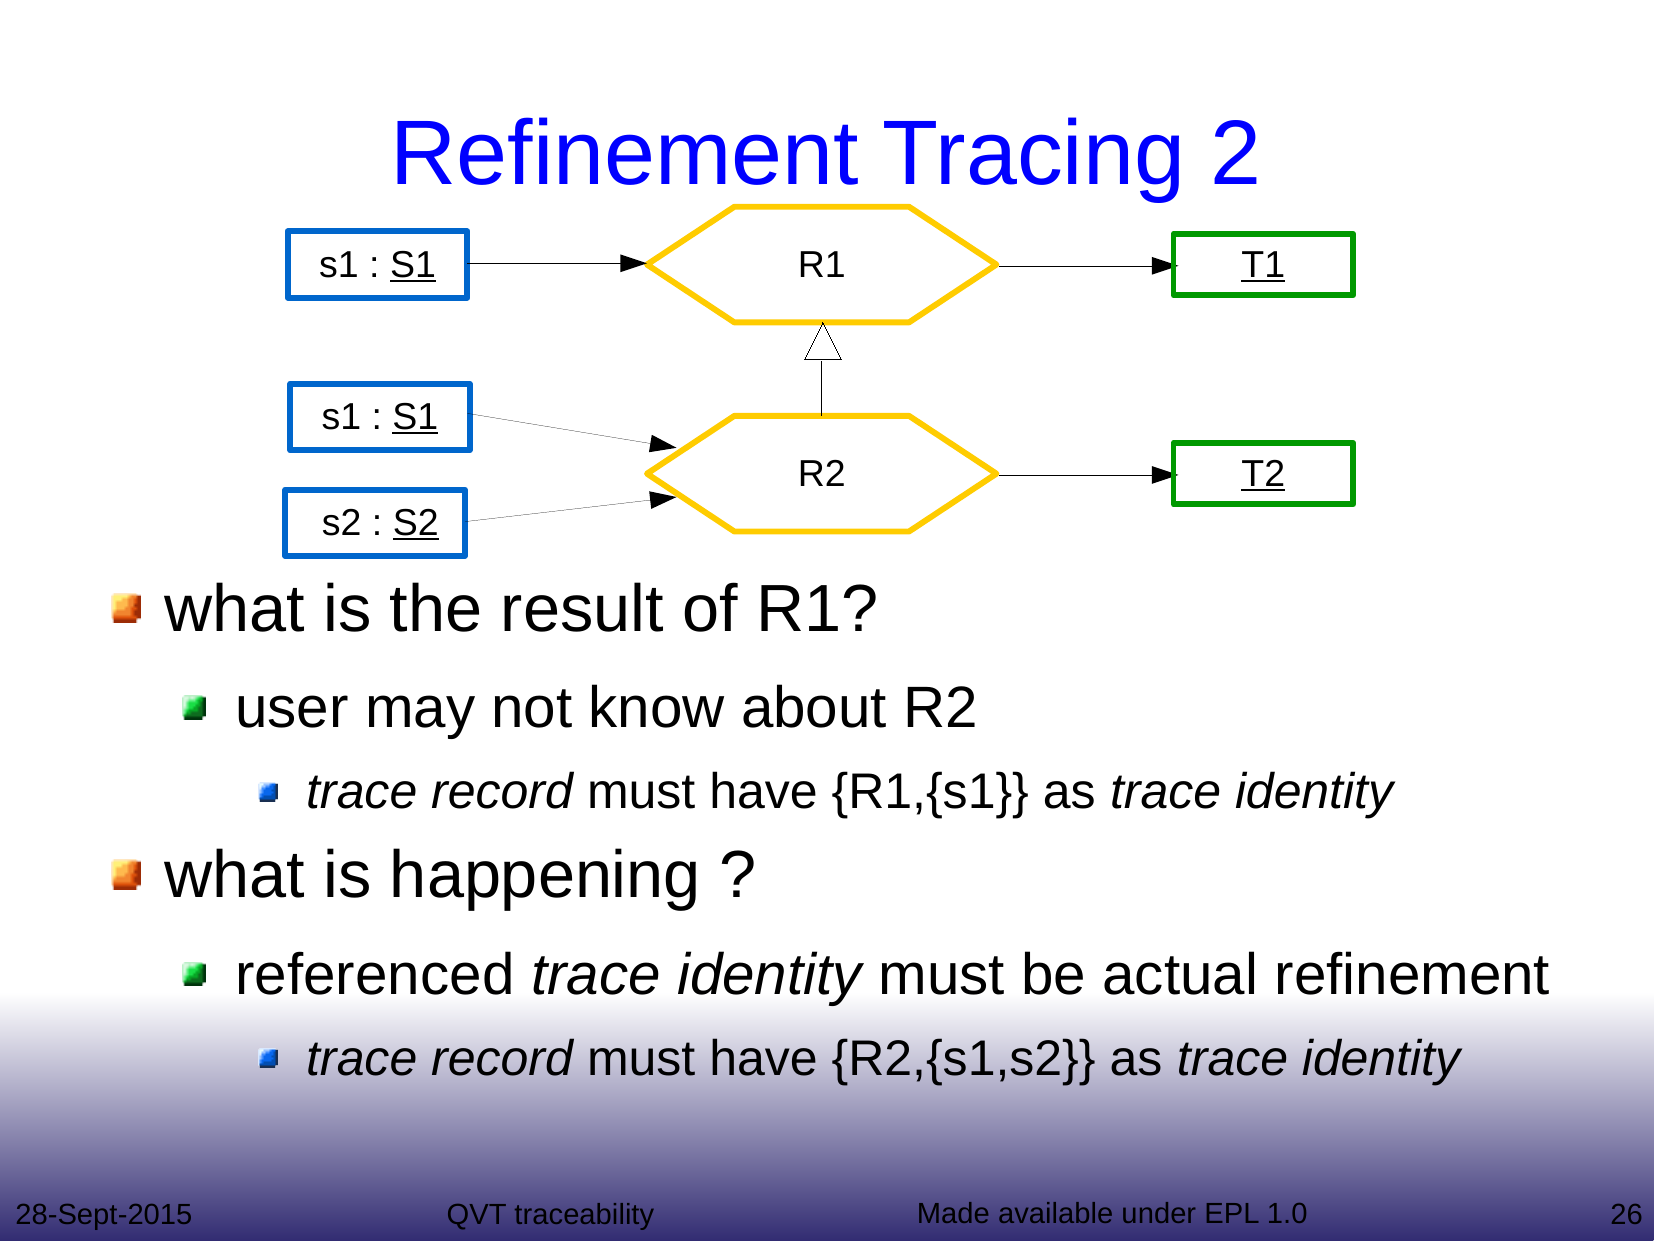

# Refinement Tracing 2
R1
s1 : S1
T1
s1 : S1
R2
T2
 s2 : S2
what is the result of R1?
user may not know about R2
trace record must have {R1,{s1}} as trace identity
what is happening ?
referenced trace identity must be actual refinement
trace record must have {R2,{s1,s2}} as trace identity
28-Sept-2015
QVT traceability
26